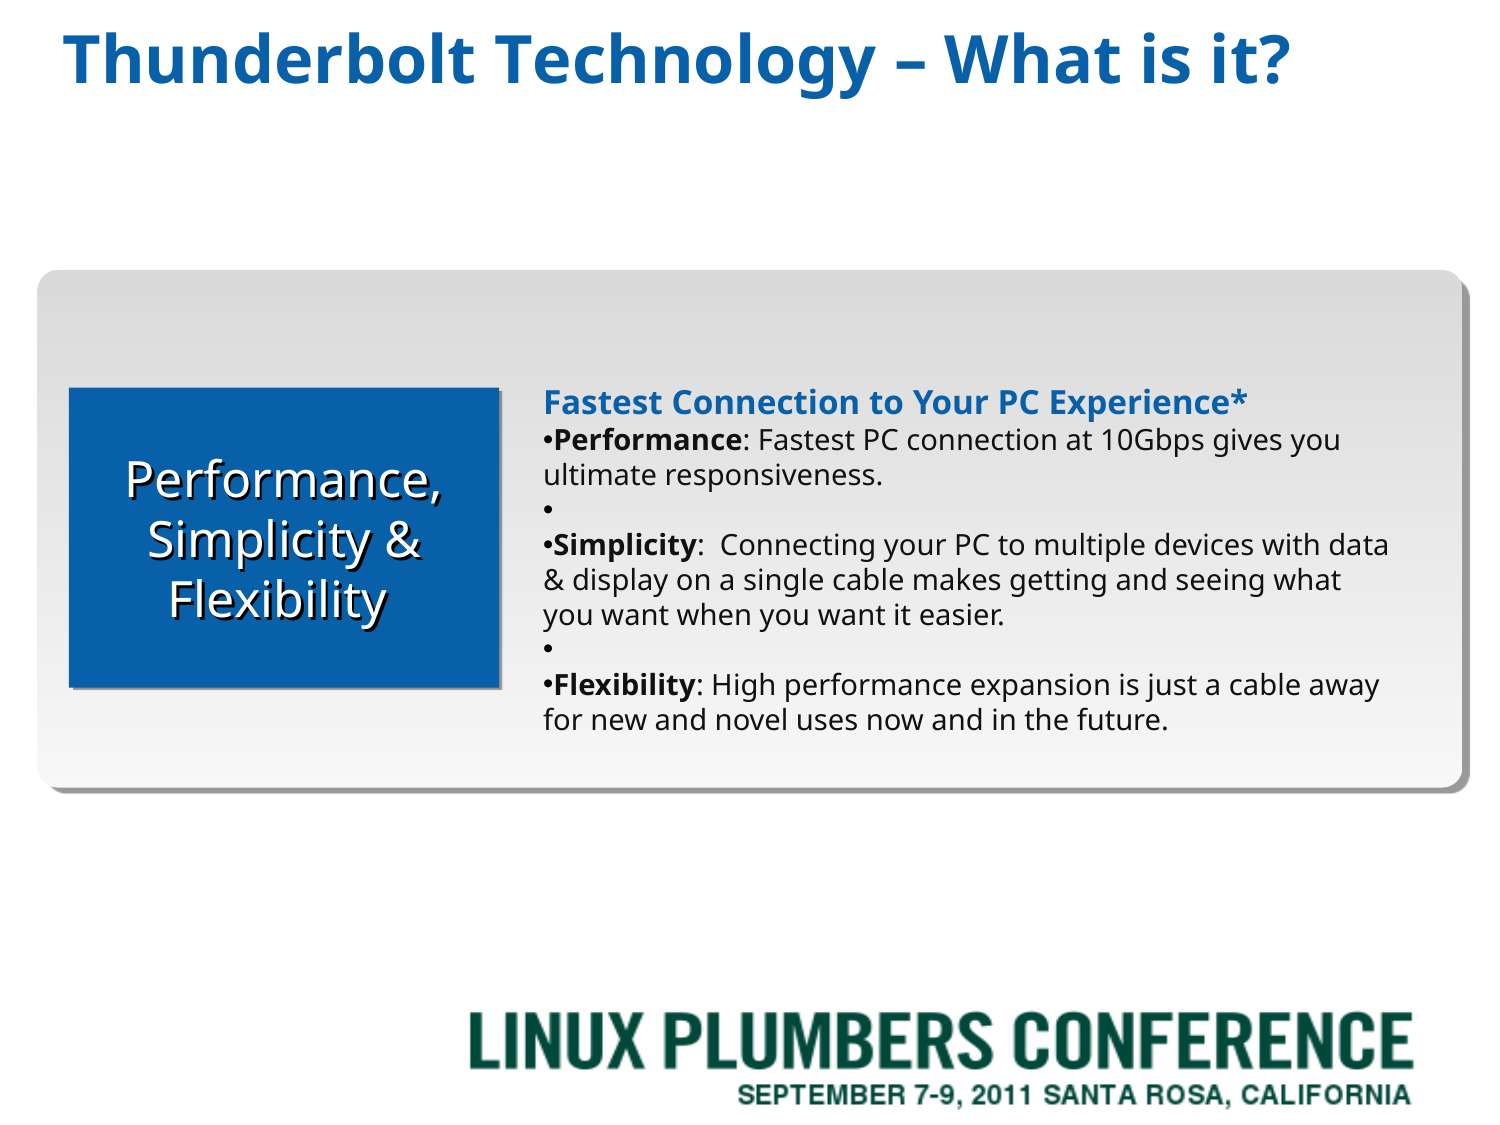

# Thunderbolt Technology – What is it?
Fastest Connection to Your PC Experience*
Performance: Fastest PC connection at 10Gbps gives you ultimate responsiveness.
Simplicity: Connecting your PC to multiple devices with data & display on a single cable makes getting and seeing what you want when you want it easier.
Flexibility: High performance expansion is just a cable away for new and novel uses now and in the future.
Performance, Simplicity & Flexibility